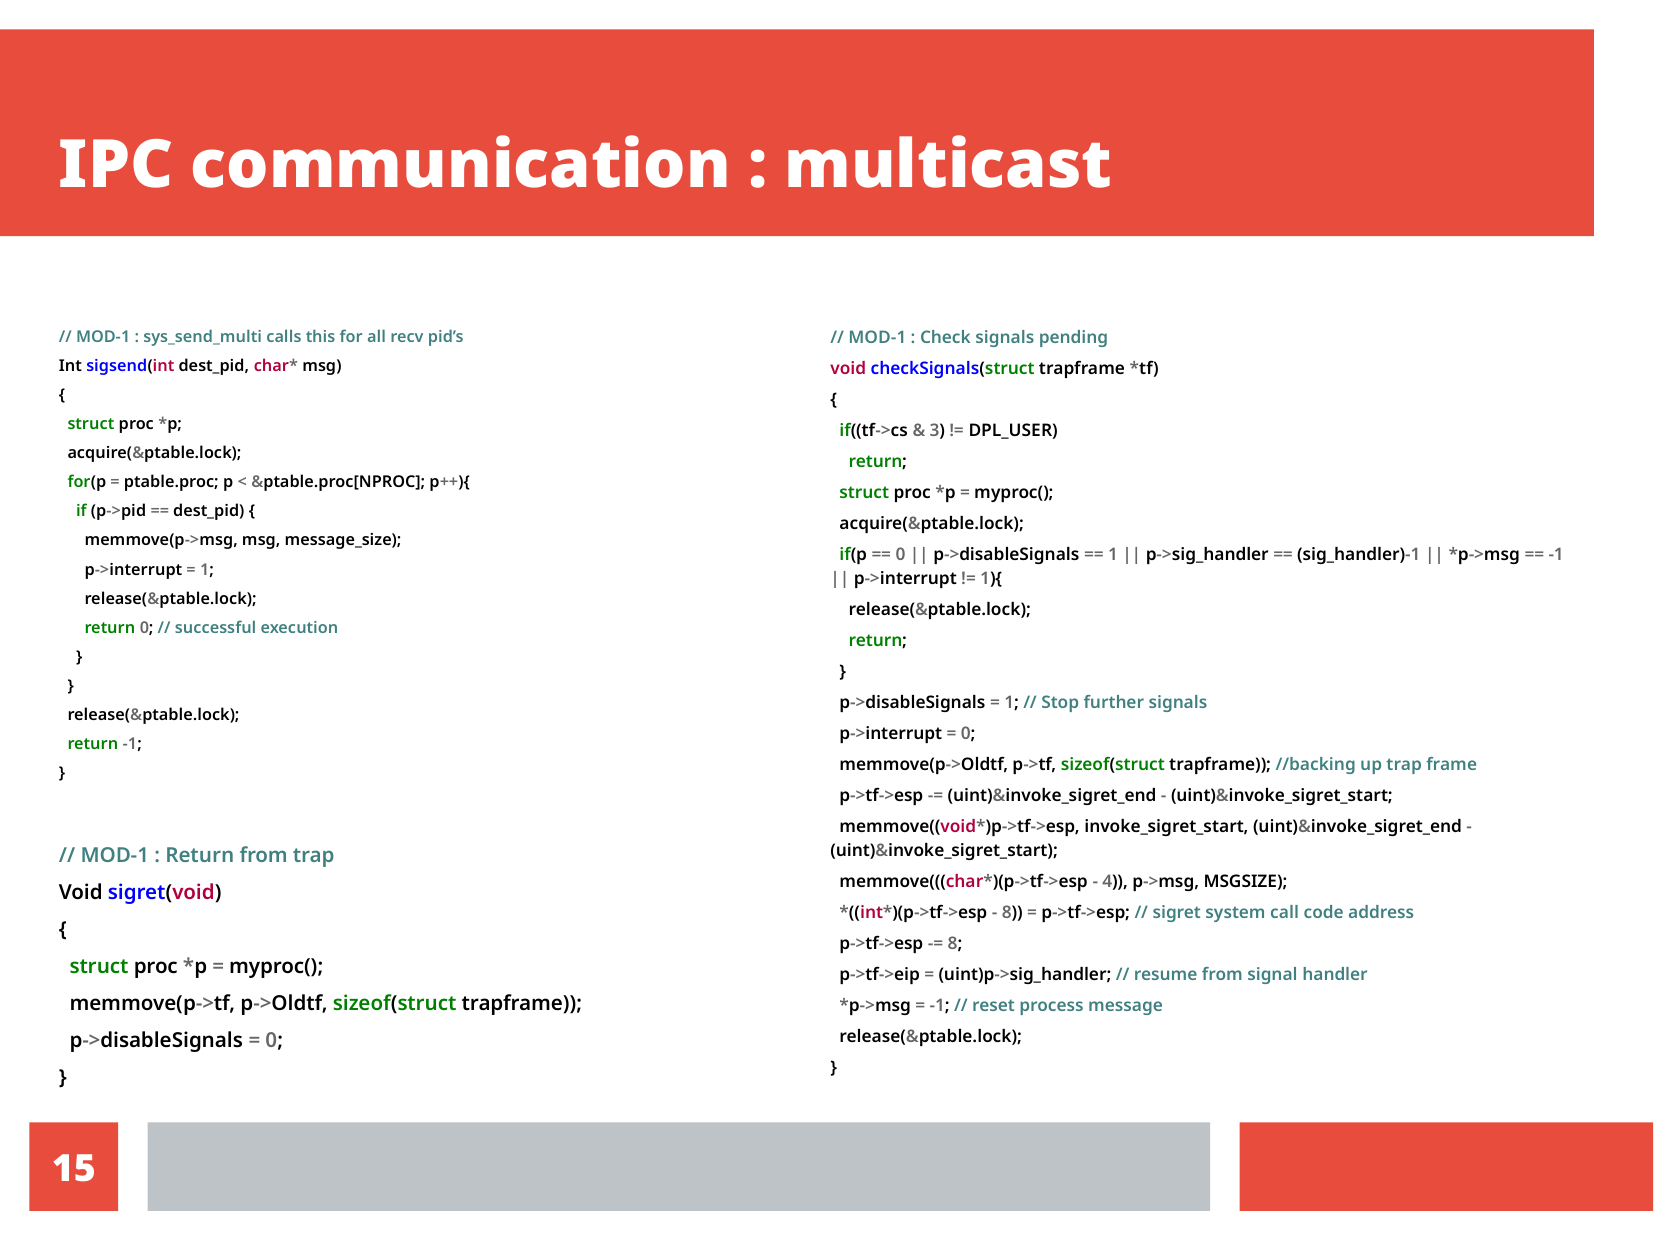

# IPC communication : multicast
// MOD-1 : sys_send_multi calls this for all recv pid’s
Int sigsend(int dest_pid, char* msg)
{
 struct proc *p;
 acquire(&ptable.lock);
 for(p = ptable.proc; p < &ptable.proc[NPROC]; p++){
 if (p->pid == dest_pid) {
 memmove(p->msg, msg, message_size);
 p->interrupt = 1;
 release(&ptable.lock);
 return 0; // successful execution
 }
 }
 release(&ptable.lock);
 return -1;
}
// MOD-1 : Check signals pending
void checkSignals(struct trapframe *tf)
{
 if((tf->cs & 3) != DPL_USER)
 return;
 struct proc *p = myproc();
 acquire(&ptable.lock);
 if(p == 0 || p->disableSignals == 1 || p->sig_handler == (sig_handler)-1 || *p->msg == -1 || p->interrupt != 1){
 release(&ptable.lock);
 return;
 }
 p->disableSignals = 1; // Stop further signals
 p->interrupt = 0;
 memmove(p->Oldtf, p->tf, sizeof(struct trapframe)); //backing up trap frame
 p->tf->esp -= (uint)&invoke_sigret_end - (uint)&invoke_sigret_start;
 memmove((void*)p->tf->esp, invoke_sigret_start, (uint)&invoke_sigret_end - (uint)&invoke_sigret_start);
 memmove(((char*)(p->tf->esp - 4)), p->msg, MSGSIZE);
 *((int*)(p->tf->esp - 8)) = p->tf->esp; // sigret system call code address
 p->tf->esp -= 8;
 p->tf->eip = (uint)p->sig_handler; // resume from signal handler
 *p->msg = -1; // reset process message
 release(&ptable.lock);
}
// MOD-1 : Return from trap
Void sigret(void)
{
 struct proc *p = myproc();
 memmove(p->tf, p->Oldtf, sizeof(struct trapframe));
 p->disableSignals = 0;
}
15